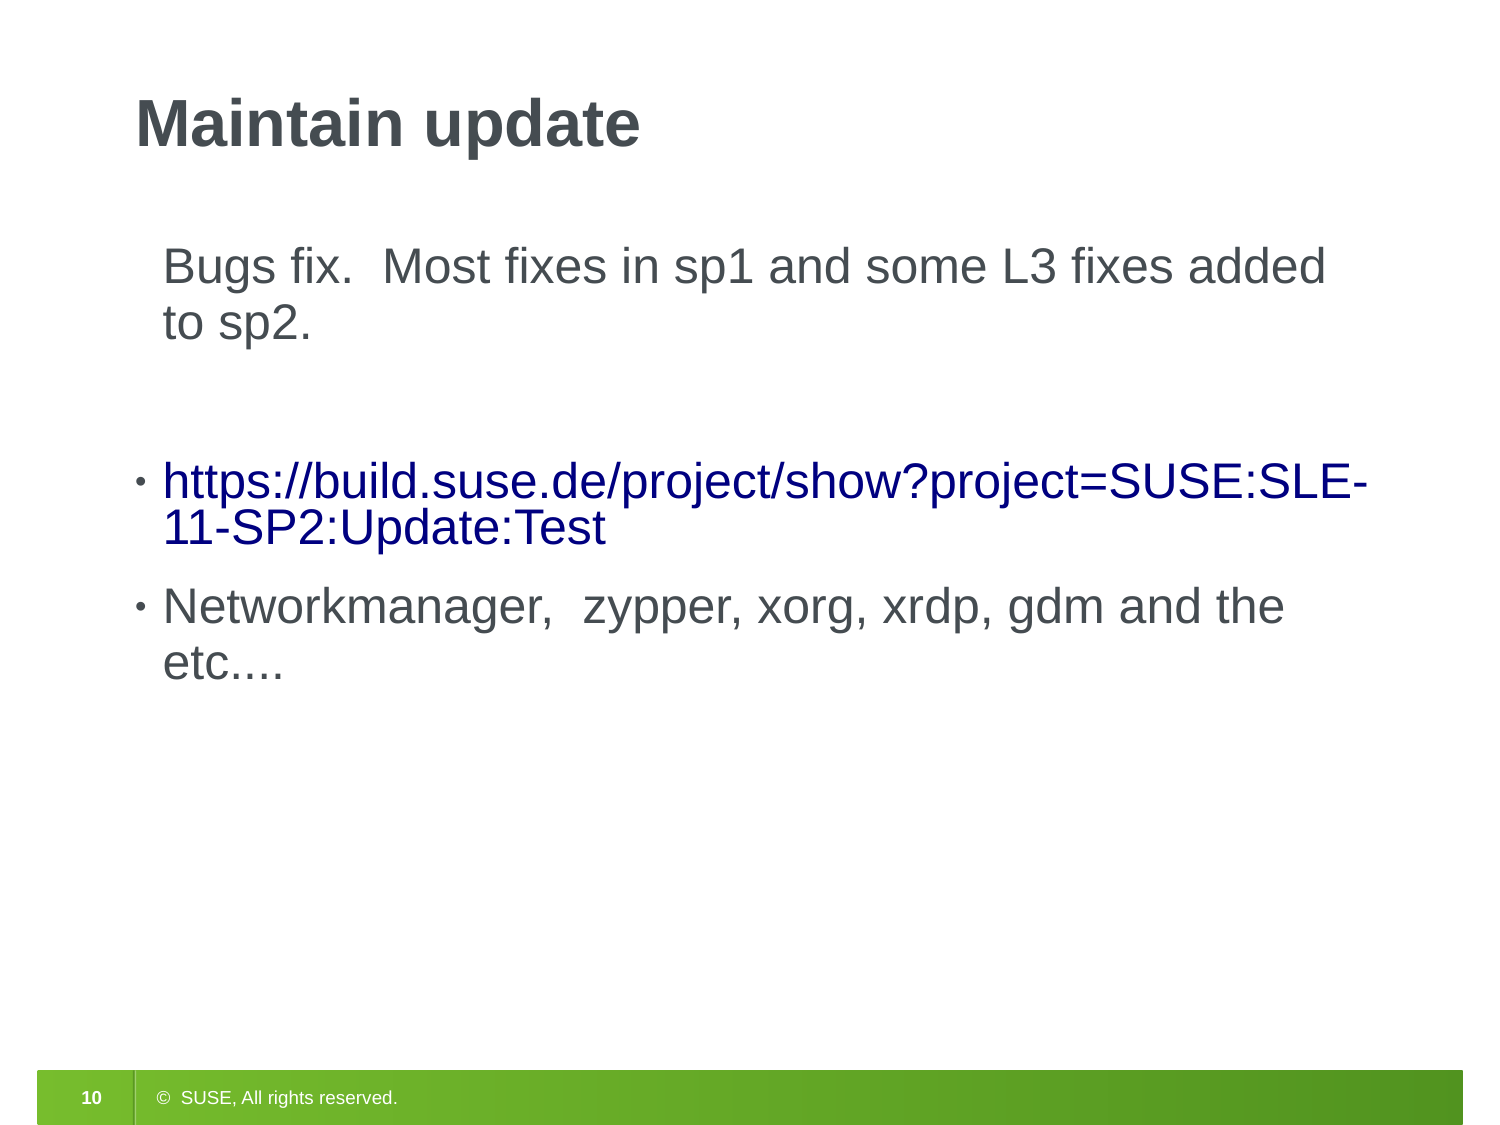

# Maintain update
Bugs fix. Most fixes in sp1 and some L3 fixes added to sp2.
https://build.suse.de/project/show?project=SUSE:SLE-11-SP2:Update:Test
Networkmanager, zypper, xorg, xrdp, gdm and the etc....